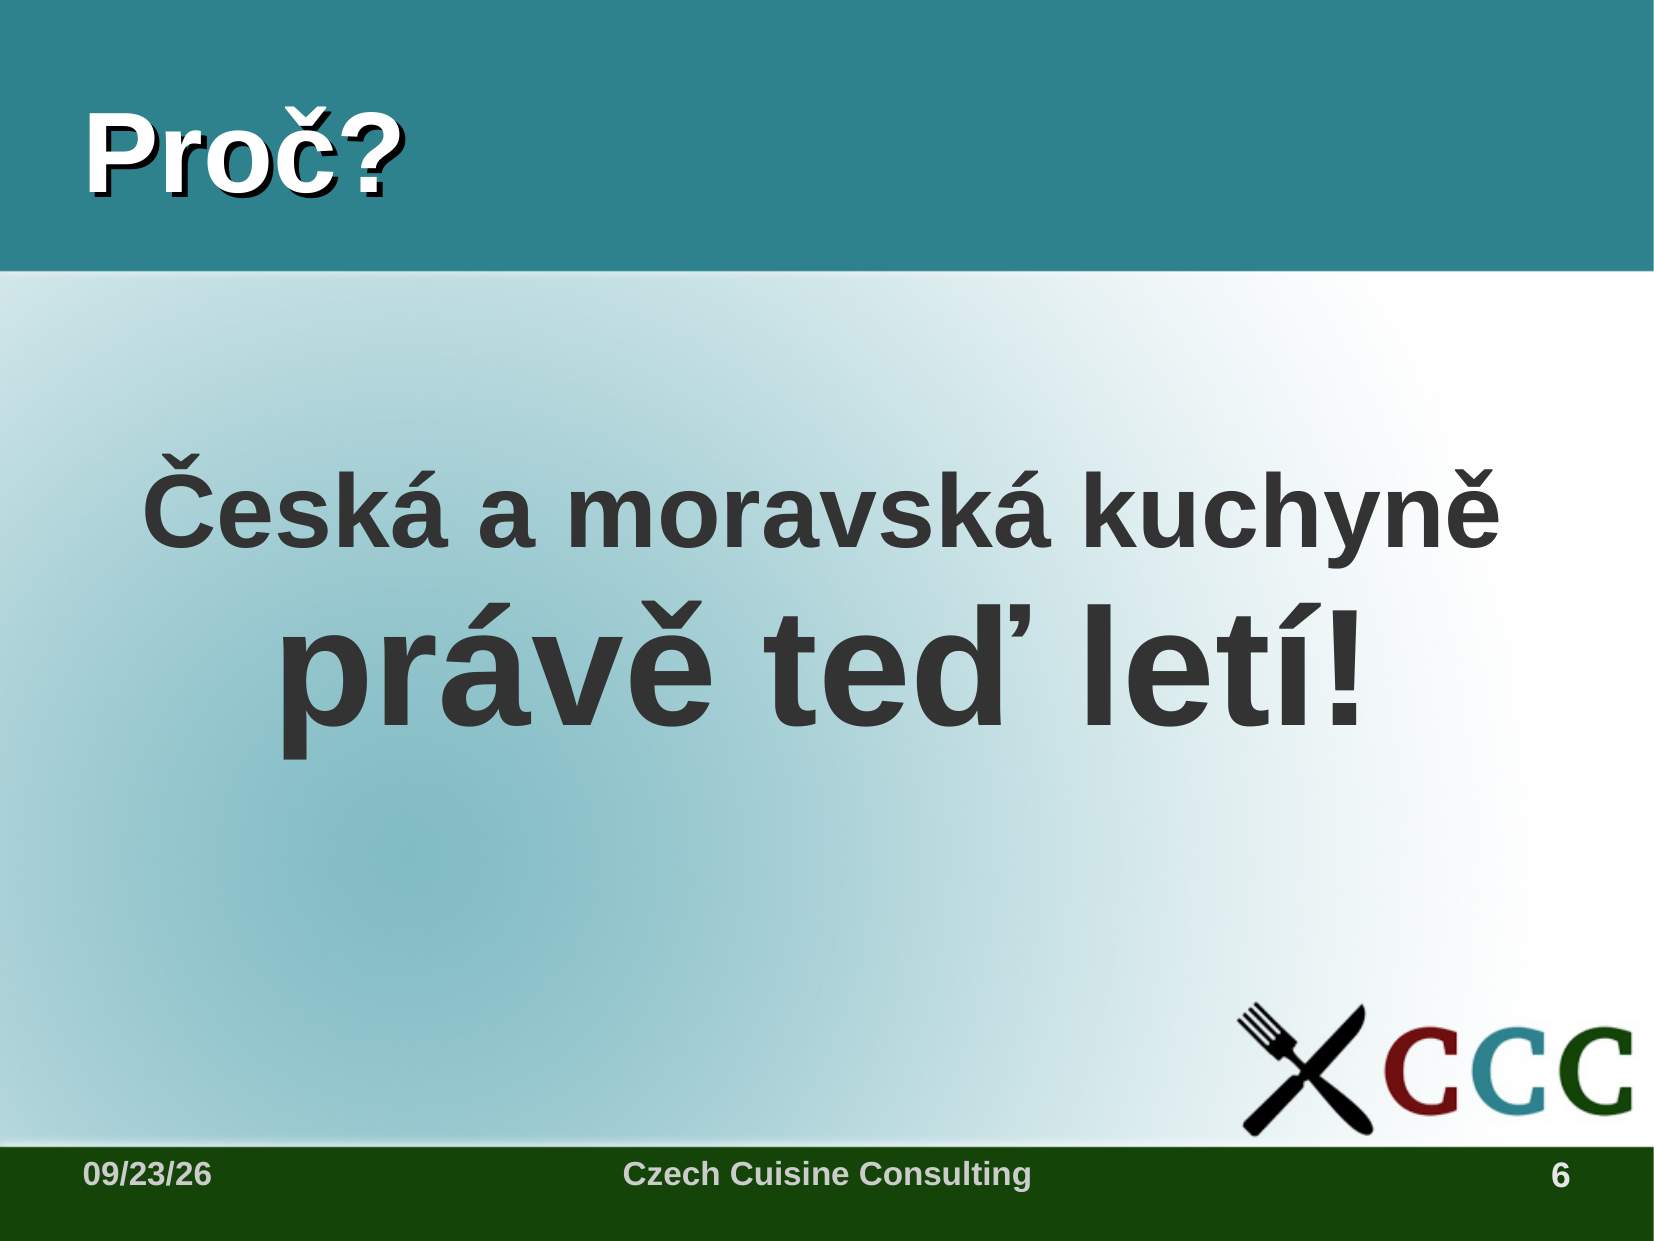

# Proč?
Česká a moravská kuchyně právě teď letí!
Czech Cuisine Consulting
6